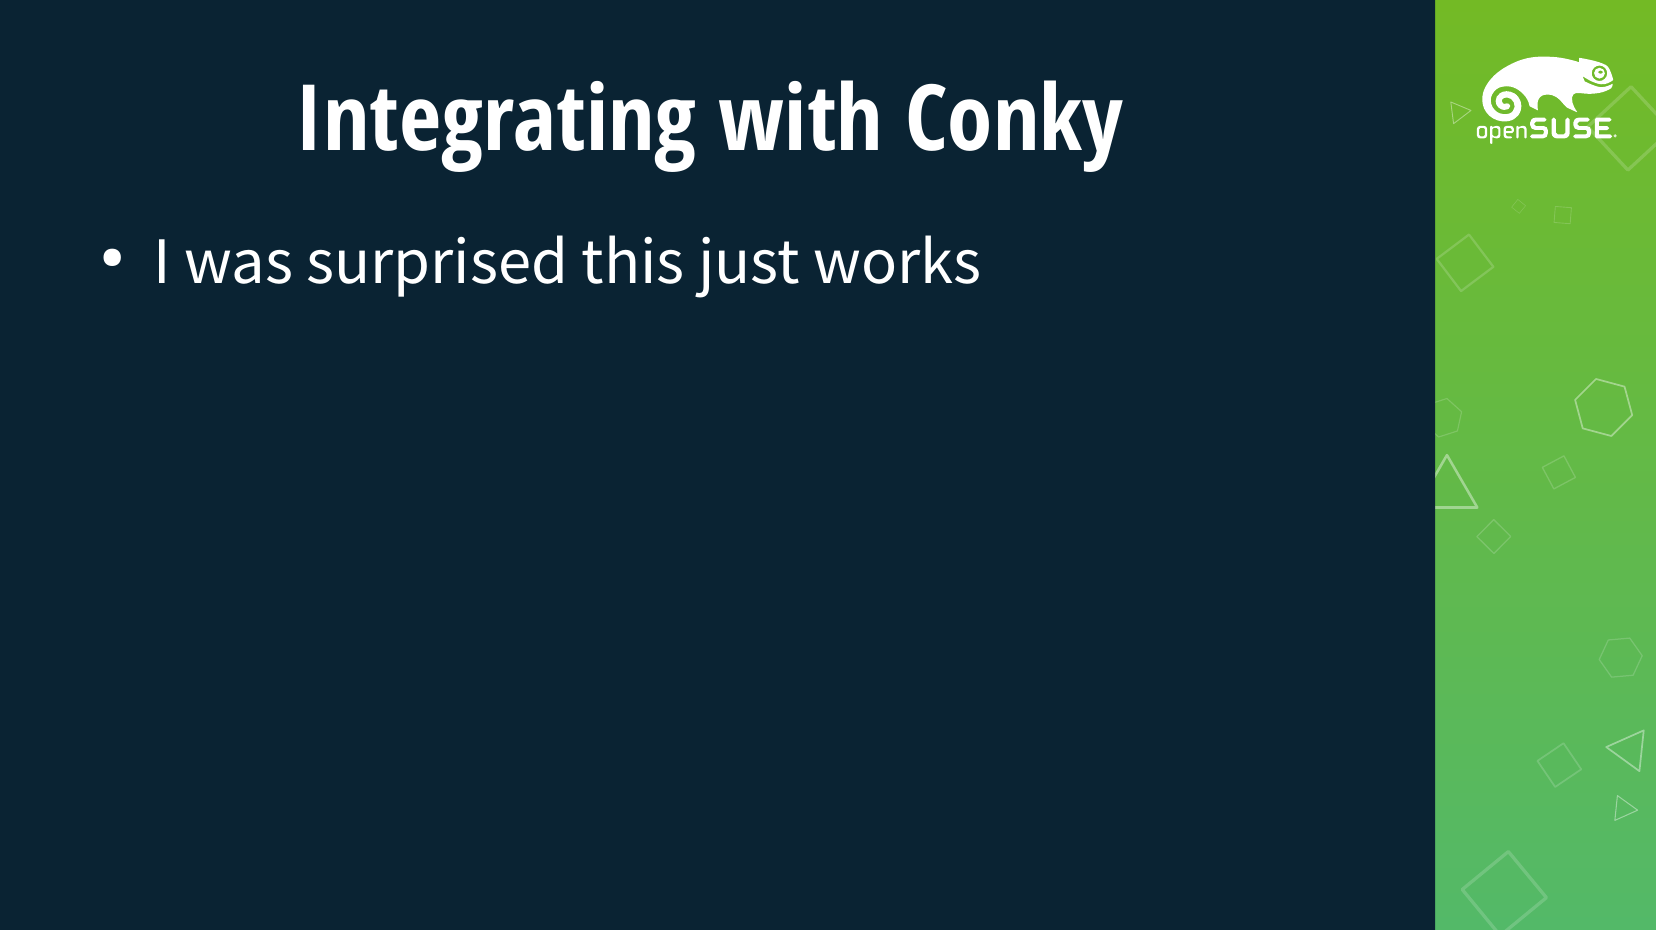

# Integrating with Conky
I was surprised this just works